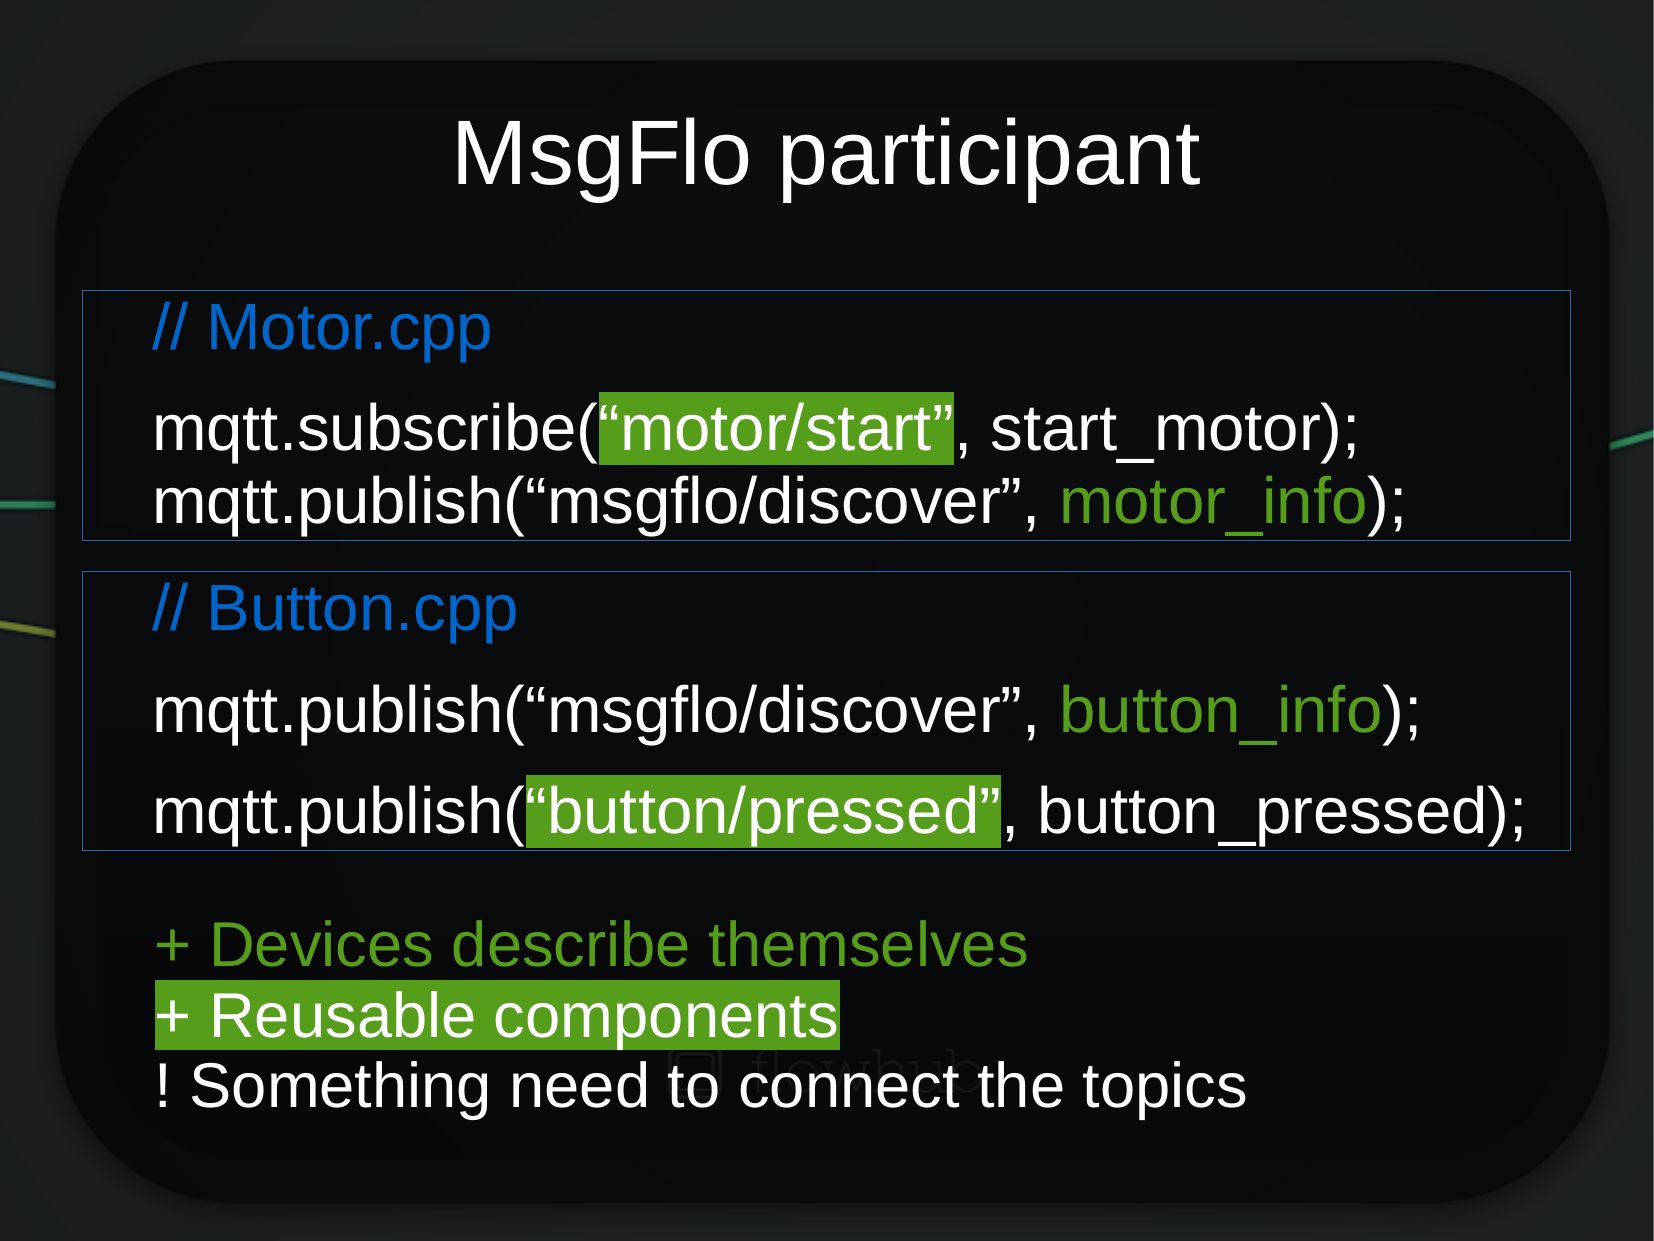

# MsgFlo participant
// Motor.cpp
mqtt.subscribe(“motor/start”, start_motor);
mqtt.publish(“msgflo/discover”, motor_info);
// Button.cpp
mqtt.publish(“msgflo/discover”, button_info);
mqtt.publish(“button/pressed”, button_pressed);
+ Devices describe themselves
+ Reusable components
! Something need to connect the topics